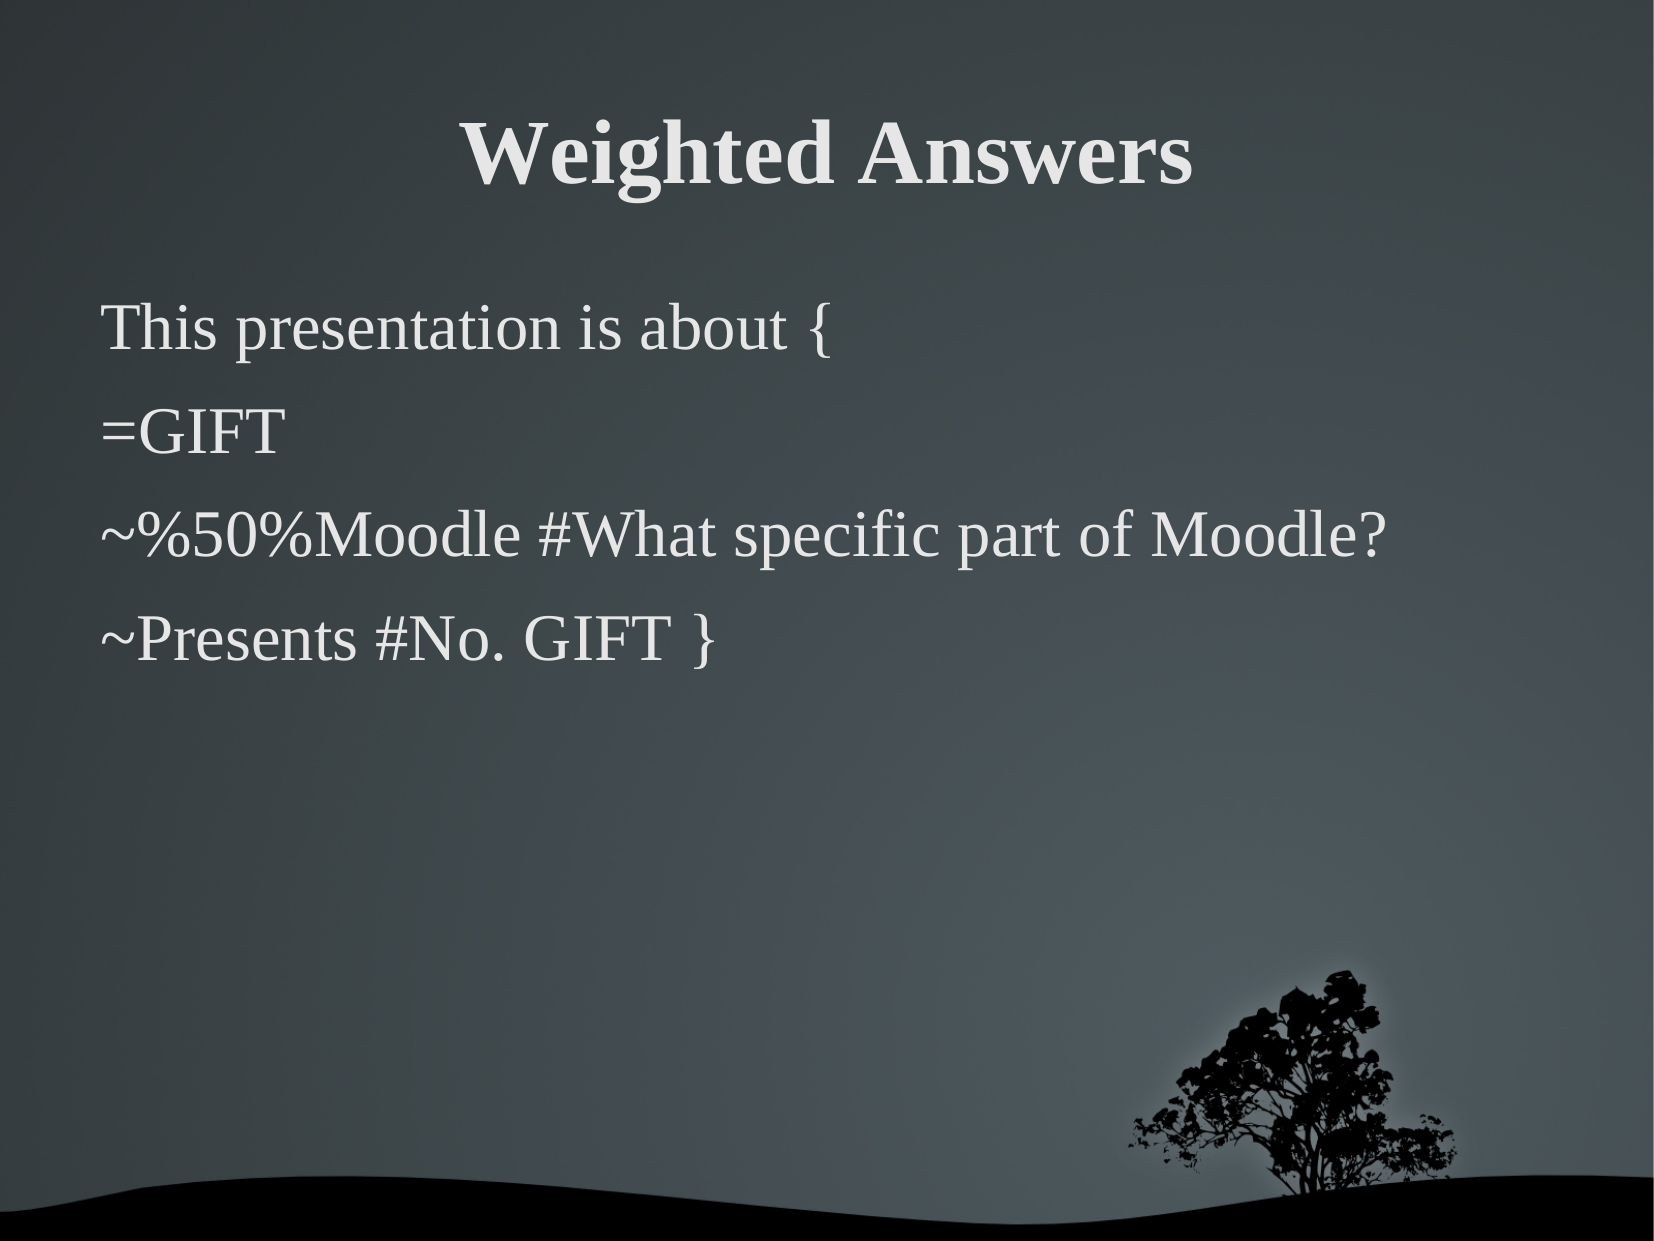

# Weighted Answers
This presentation is about {
=GIFT
~%50%Moodle #What specific part of Moodle?
~Presents #No. GIFT }